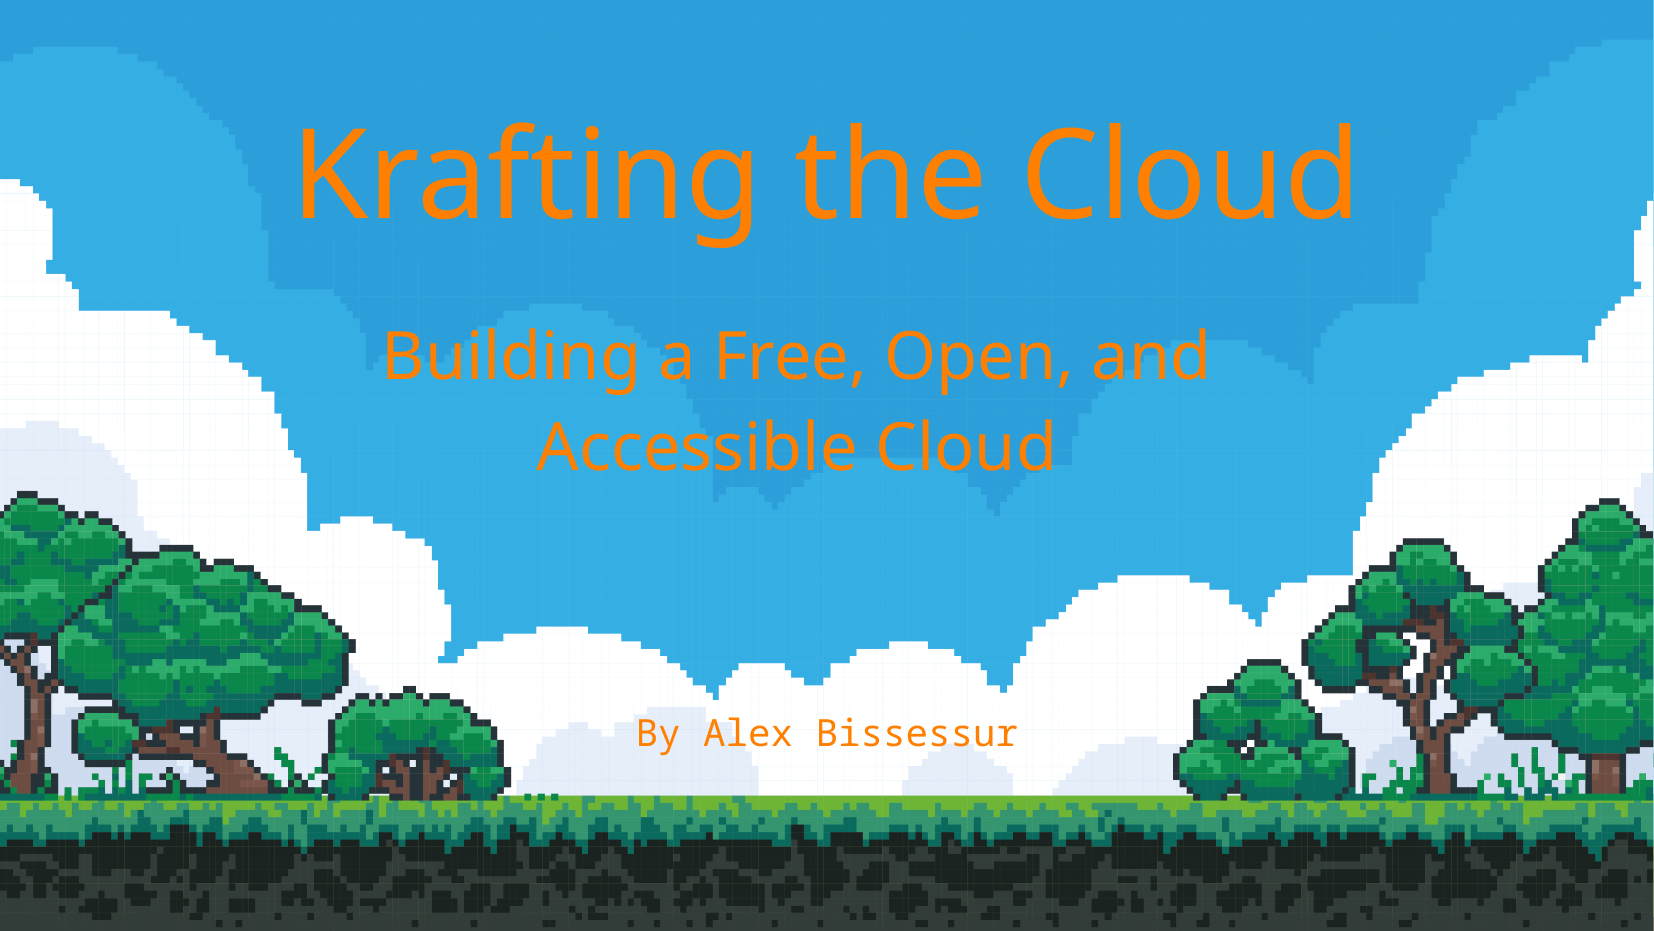

Krafting the Cloud
Building a Free, Open, and Accessible Cloud
By Alex Bissessur